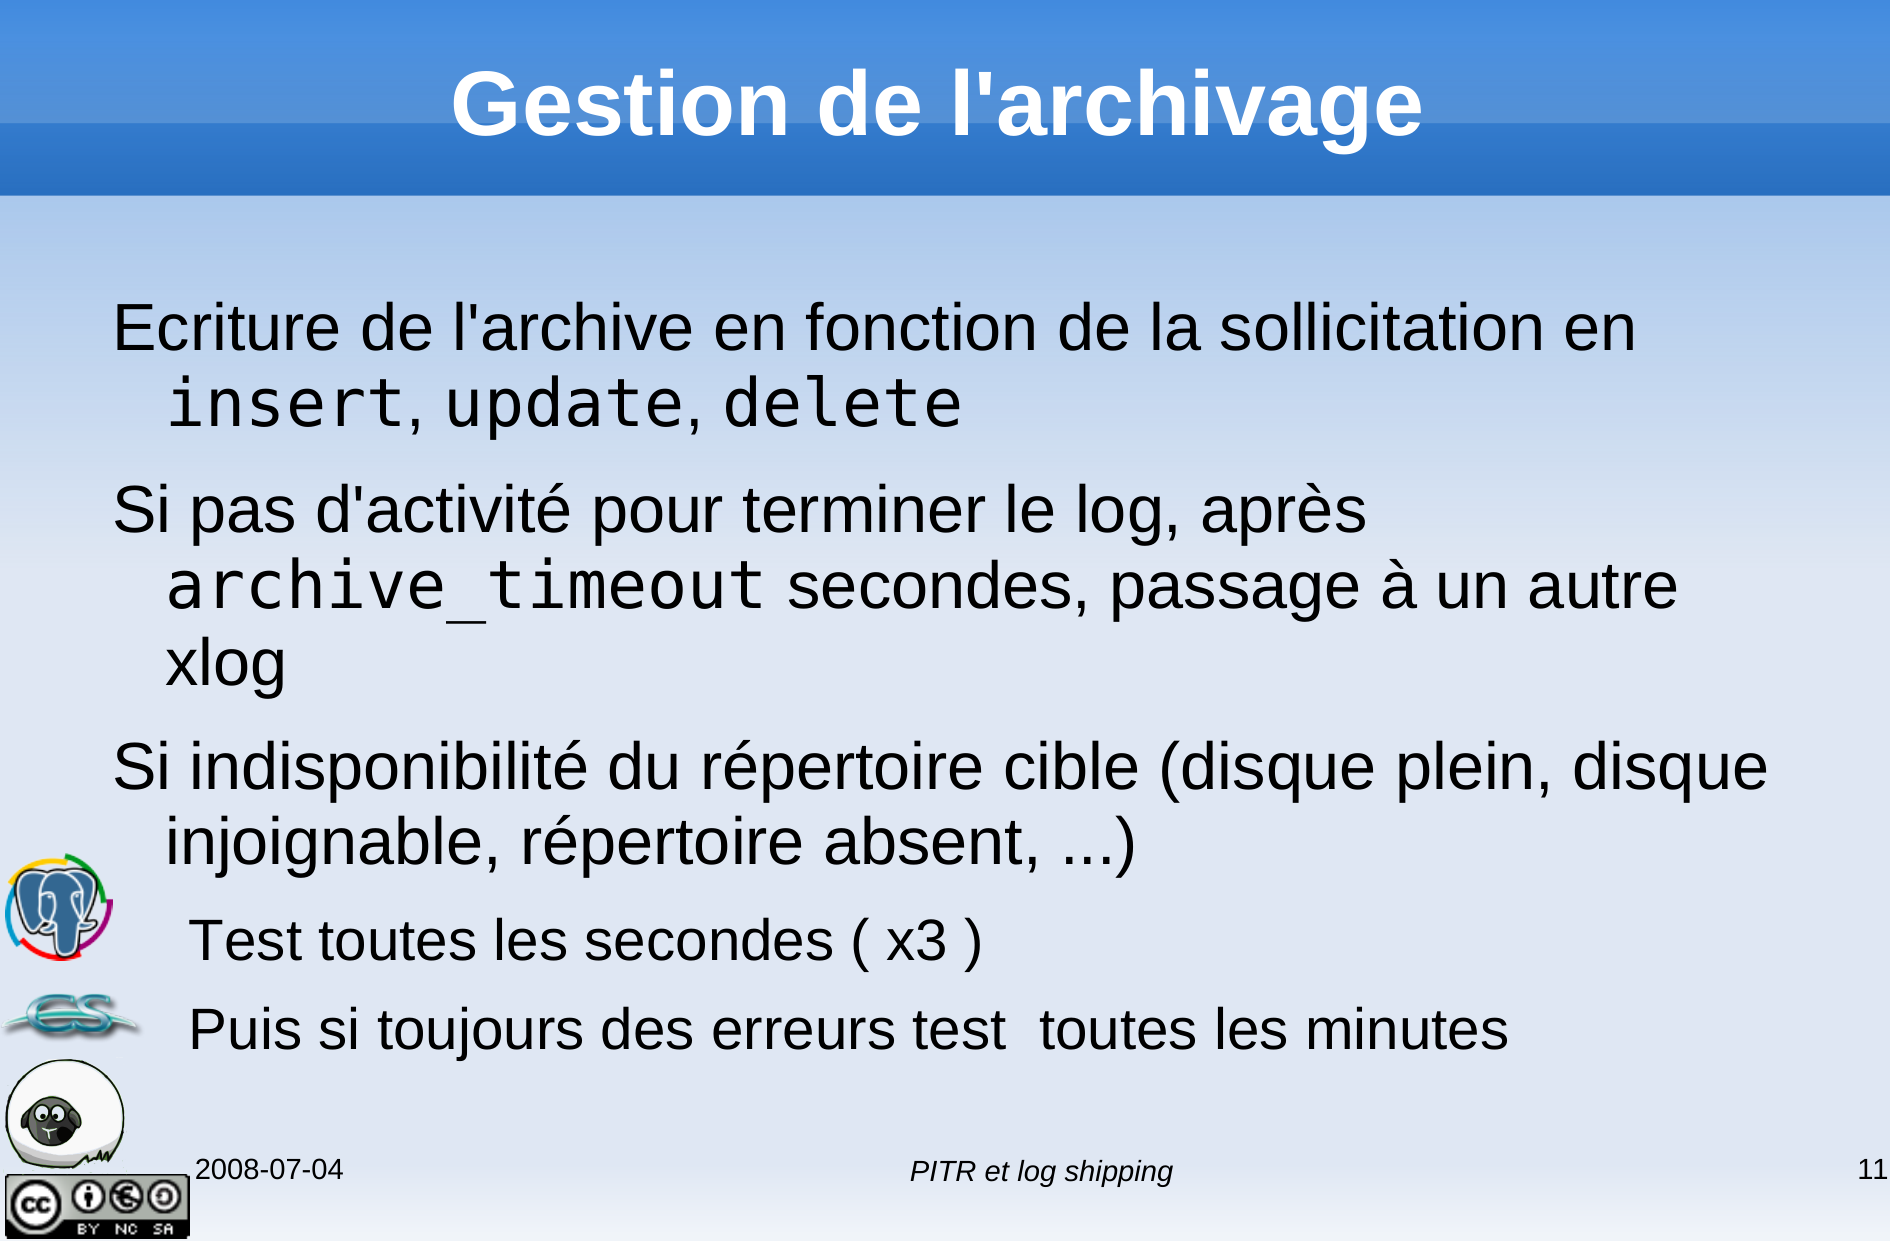

# Gestion de l'archivage
Ecriture de l'archive en fonction de la sollicitation en insert, update, delete
Si pas d'activité pour terminer le log, après archive_timeout secondes, passage à un autre xlog
Si indisponibilité du répertoire cible (disque plein, disque injoignable, répertoire absent, ...)
Test toutes les secondes ( x3 )
Puis si toujours des erreurs test toutes les minutes
2008-07-04
11
PITR et log shipping